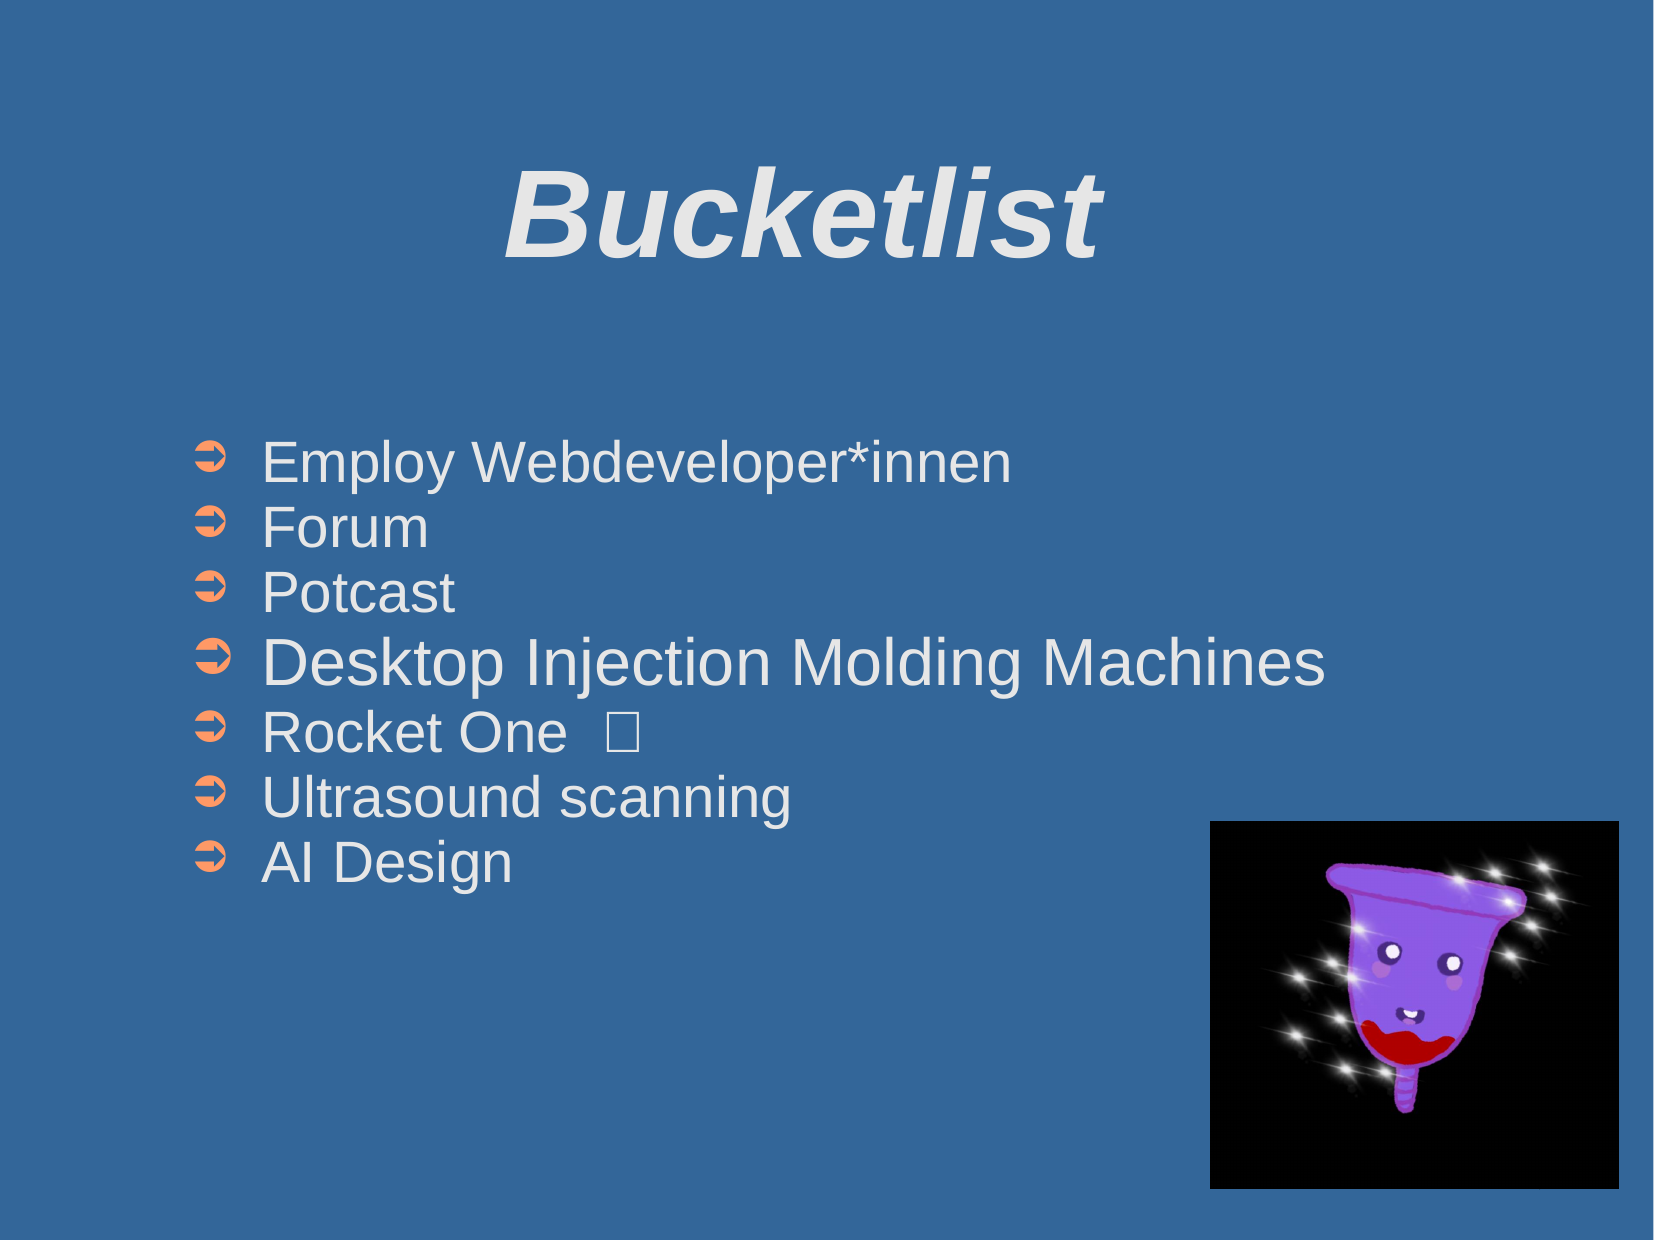

# Bucketlist
Employ Webdeveloper*innen
Forum
Potcast
Desktop Injection Molding Machines
Rocket One 🚀
Ultrasound scanning
AI Design